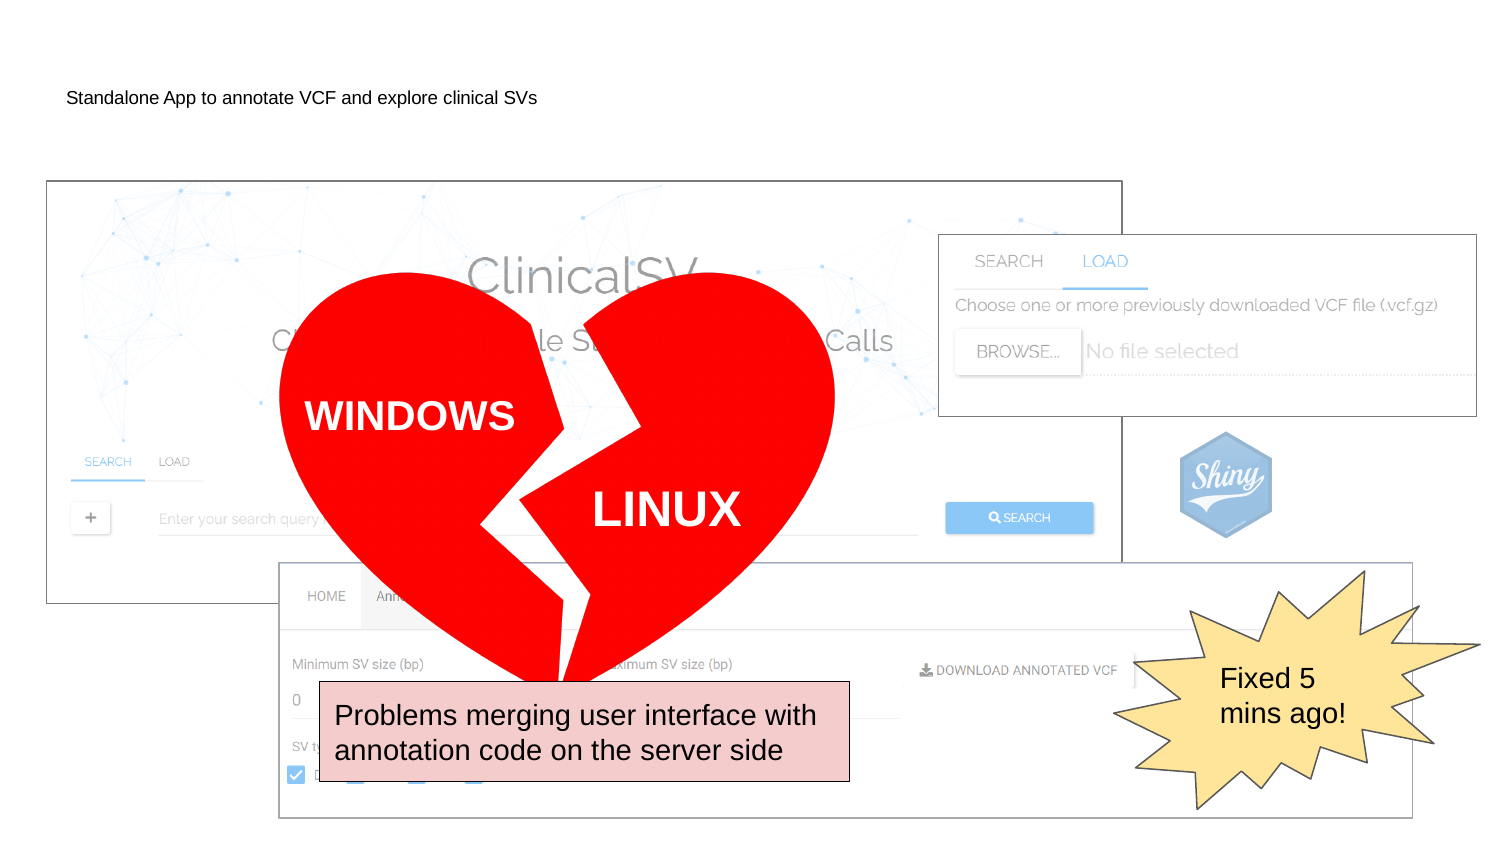

# Standalone App to annotate VCF and explore clinical SVs
WINDOWS
LINUX
Fixed 5 mins ago!
Problems merging user interface with annotation code on the server side